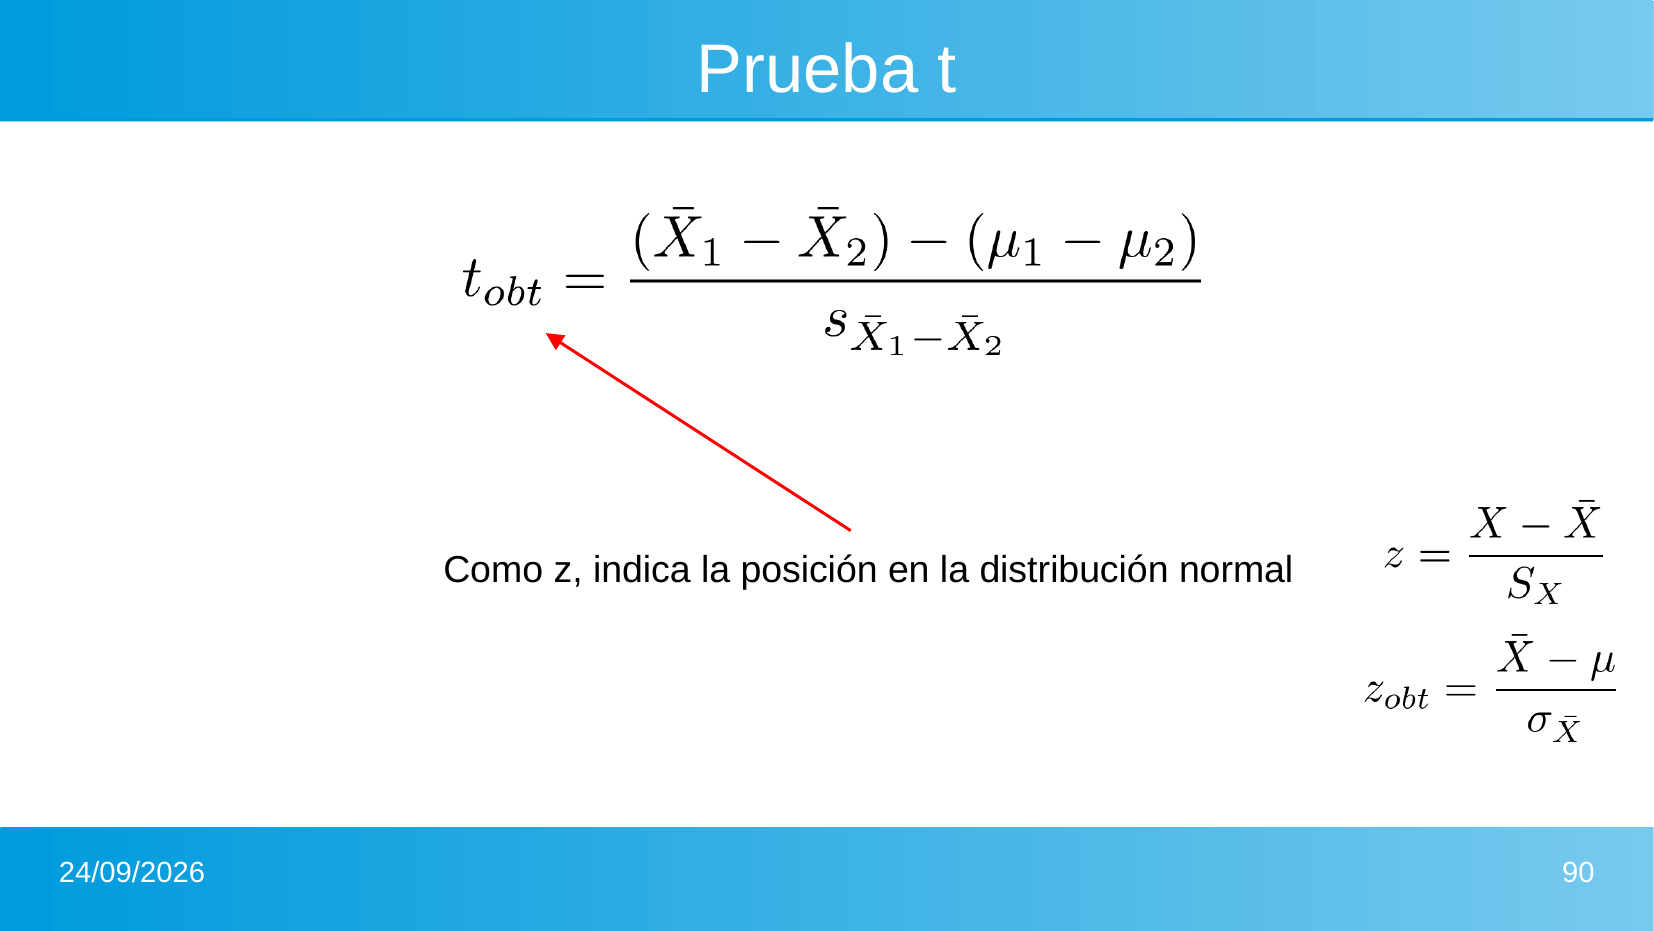

# Prueba t
Como z, indica la posición en la distribución normal
90